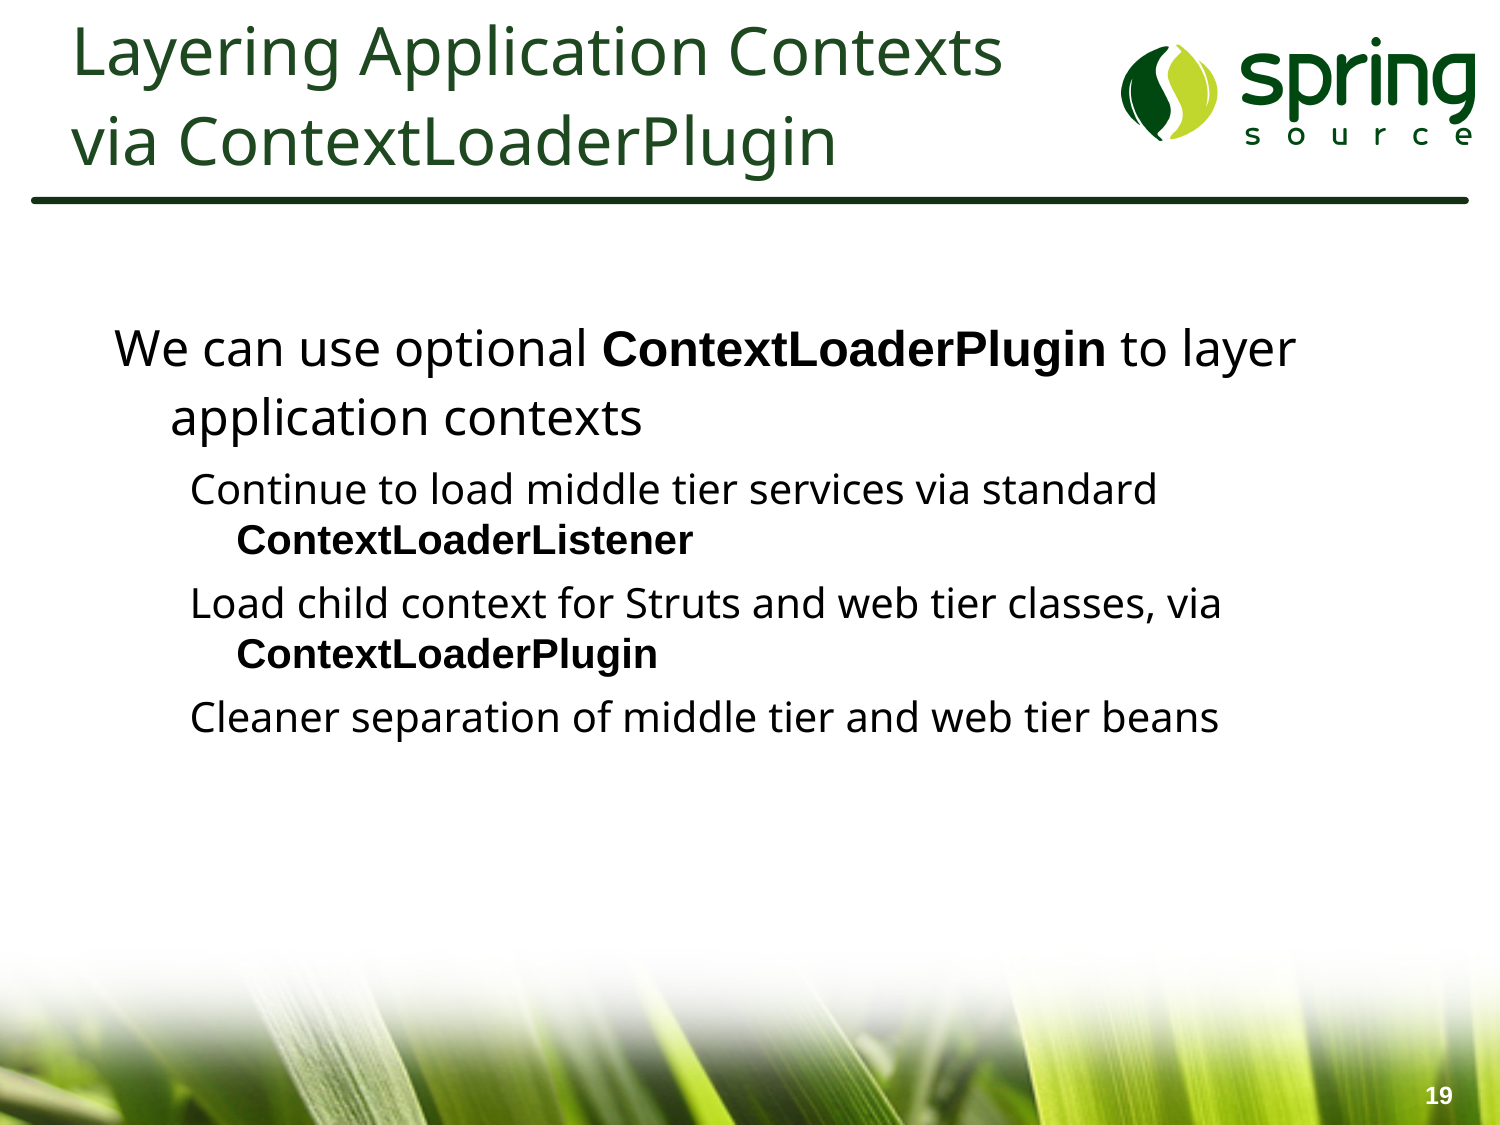

# Layering Application Contexts via ContextLoaderPlugin
We can use optional ContextLoaderPlugin to layer application contexts
Continue to load middle tier services via standard ContextLoaderListener
Load child context for Struts and web tier classes, via ContextLoaderPlugin
Cleaner separation of middle tier and web tier beans